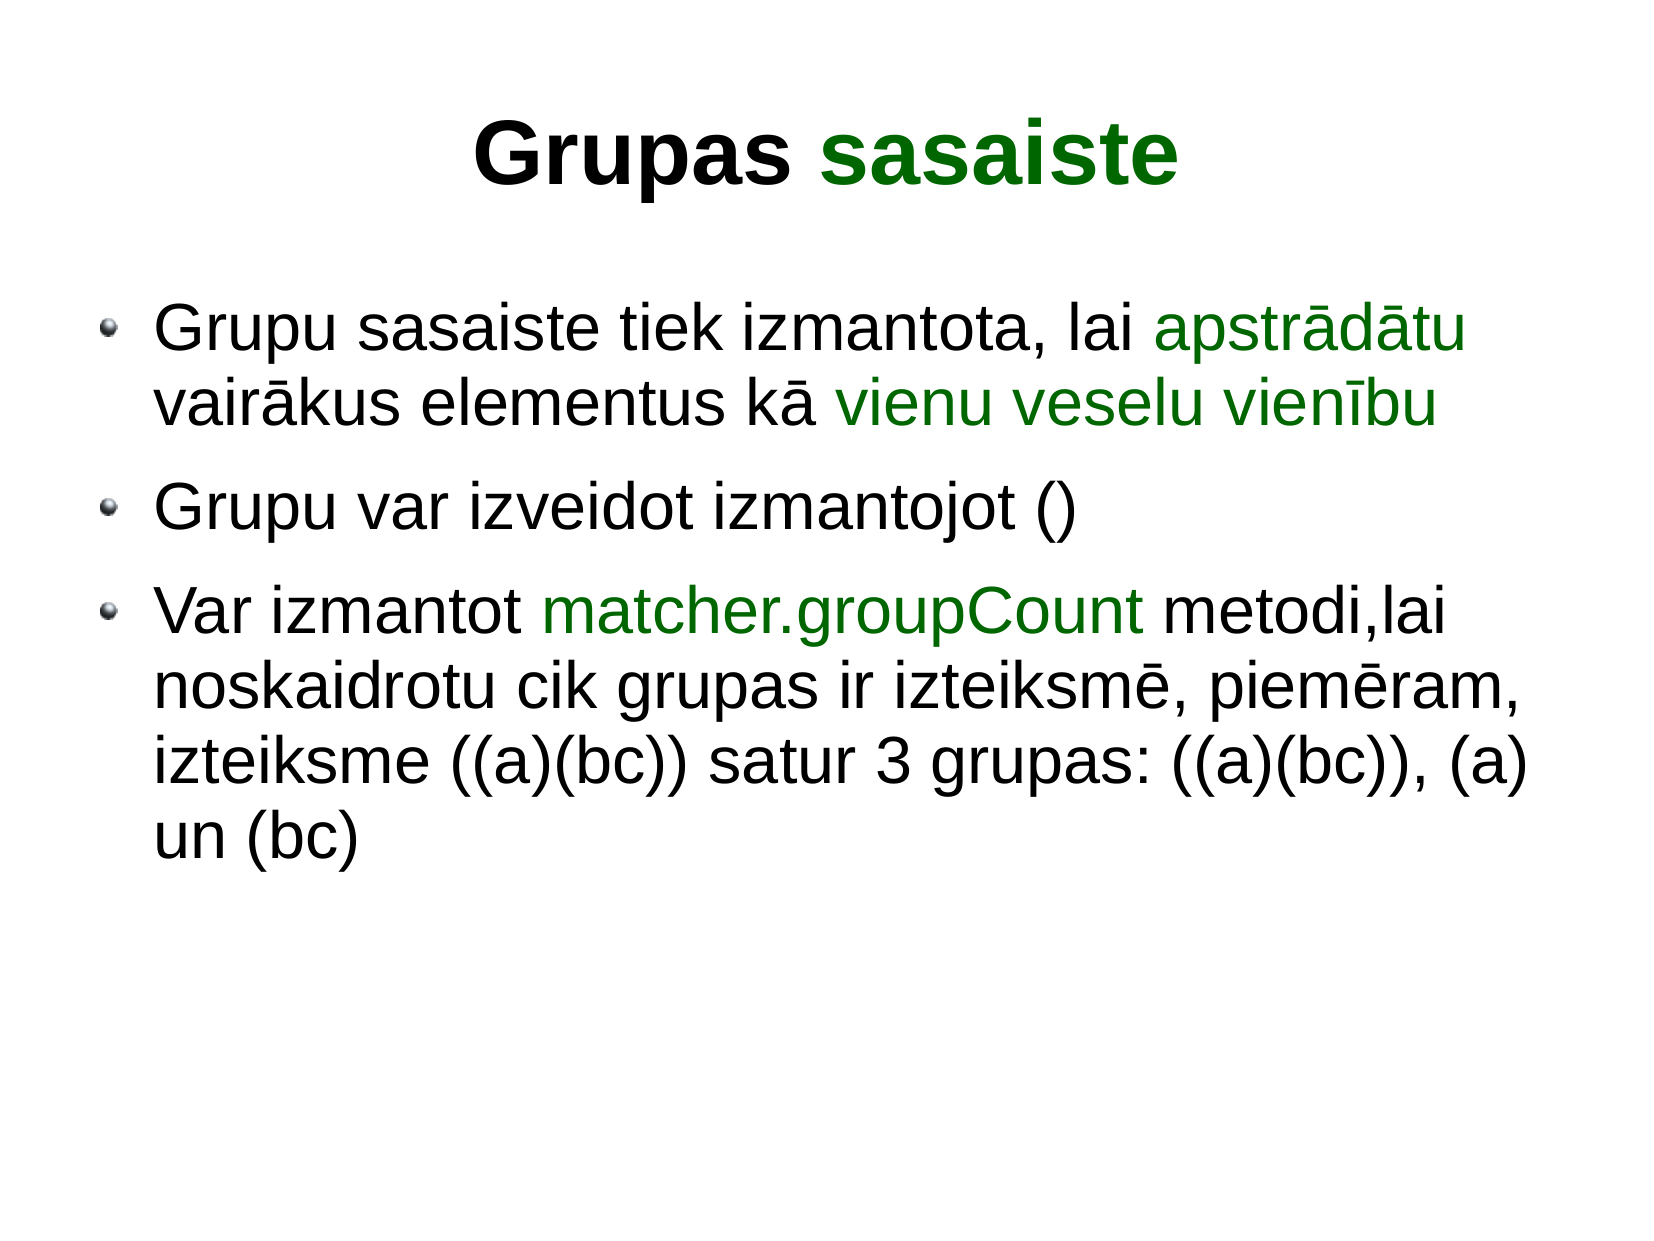

# Grupas sasaiste
Grupu sasaiste tiek izmantota, lai apstrādātu vairākus elementus kā vienu veselu vienību
Grupu var izveidot izmantojot ()
Var izmantot matcher.groupCount metodi,lai noskaidrotu cik grupas ir izteiksmē, piemēram, izteiksme ((a)(bc)) satur 3 grupas: ((a)(bc)), (a) un (bc)